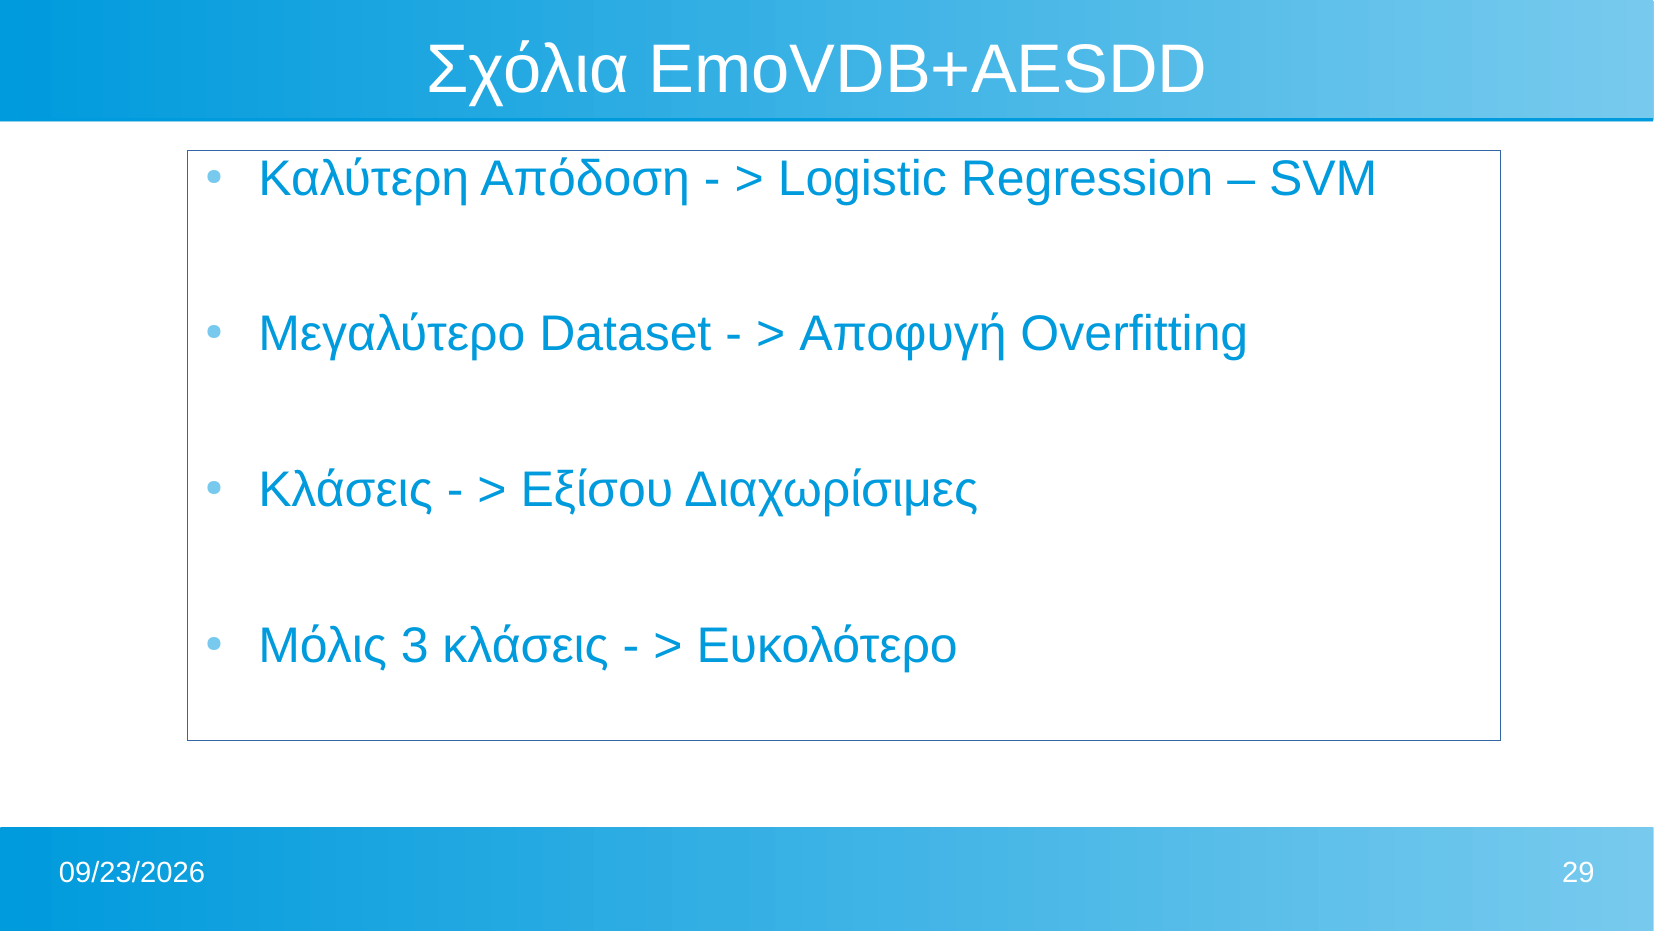

# Σχόλια EmoVDB+AESDD
Καλύτερη Απόδοση - > Logistic Regression – SVM
Μεγαλύτερο Dataset - > Αποφυγή Overfitting
Κλάσεις - > Εξίσου Διαχωρίσιμες
Μόλις 3 κλάσεις - > Ευκολότερο
29